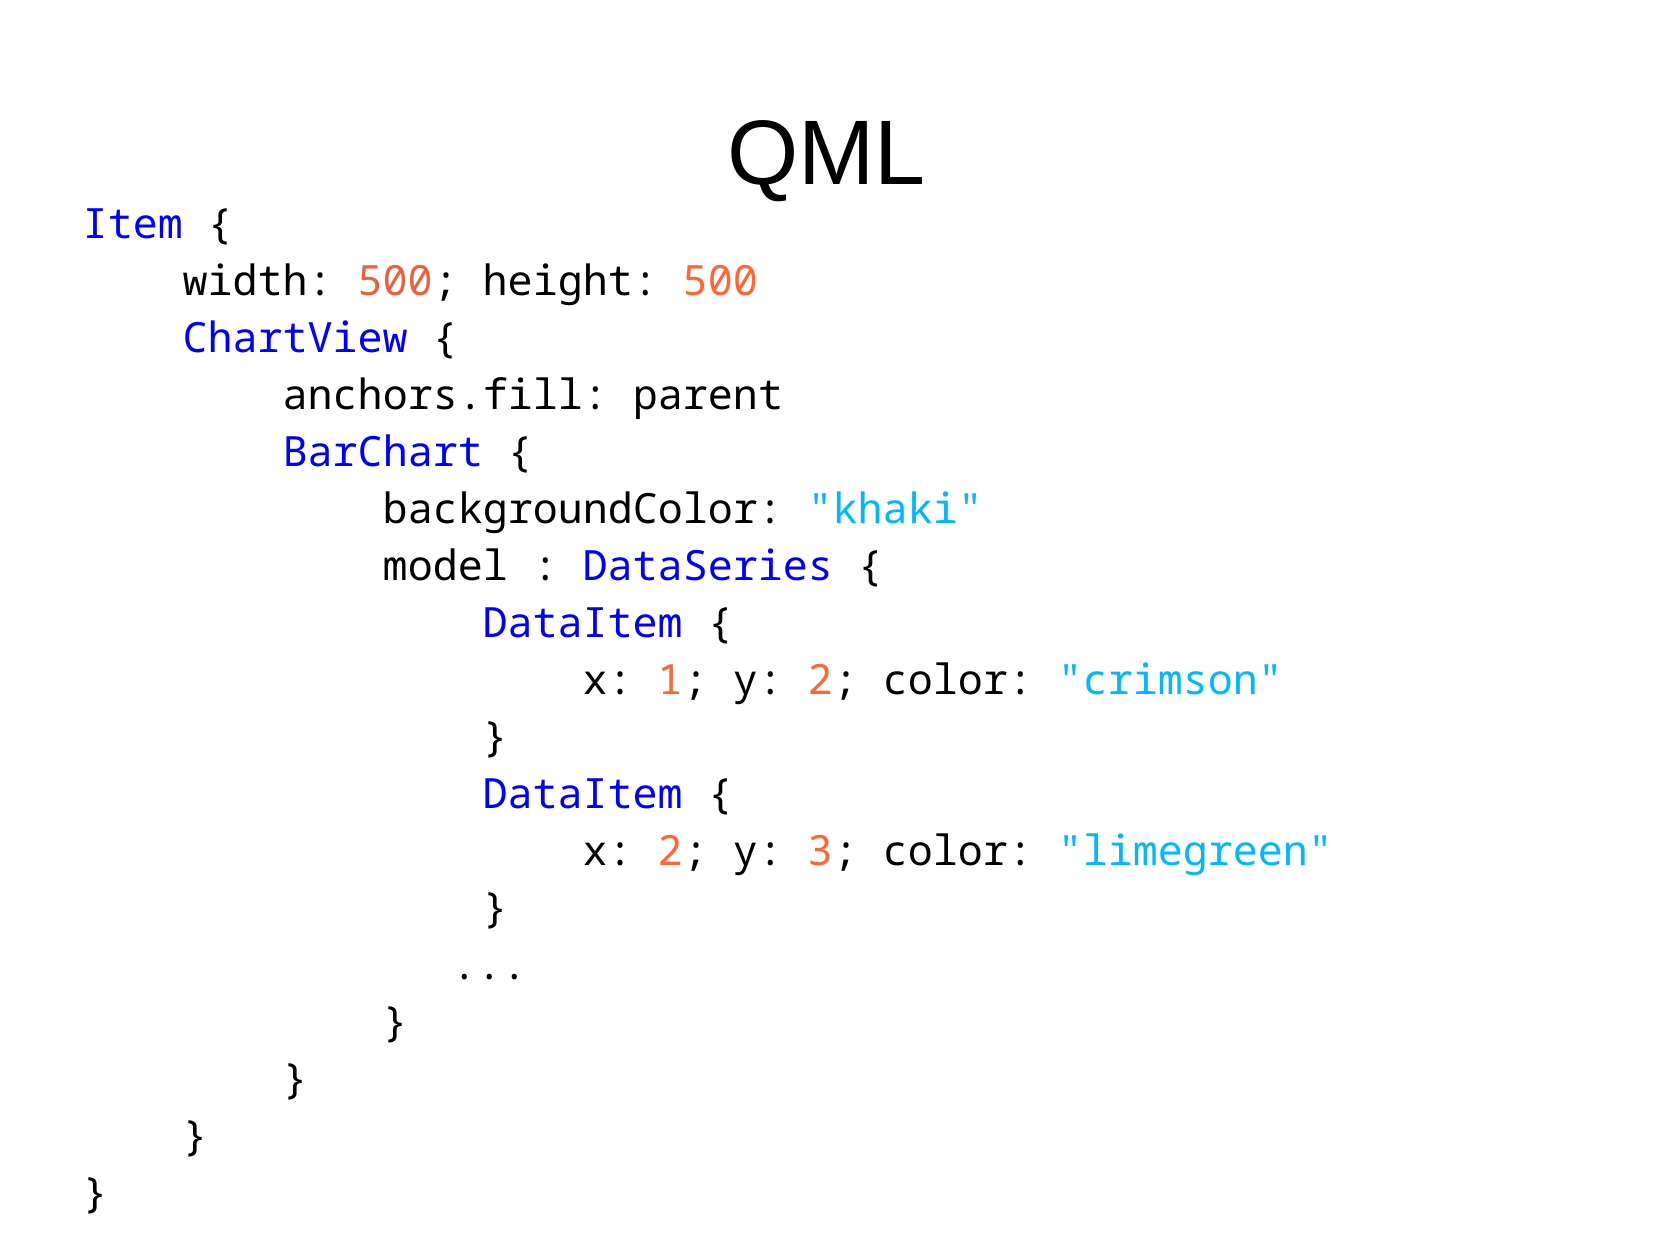

# QML
Item {
 width: 500; height: 500
 ChartView {
 anchors.fill: parent
 BarChart {
 backgroundColor: "khaki"
 model : DataSeries {
 DataItem {
 x: 1; y: 2; color: "crimson"
 }
 DataItem {
 x: 2; y: 3; color: "limegreen"
 }
					...
 }
 }
 }
}